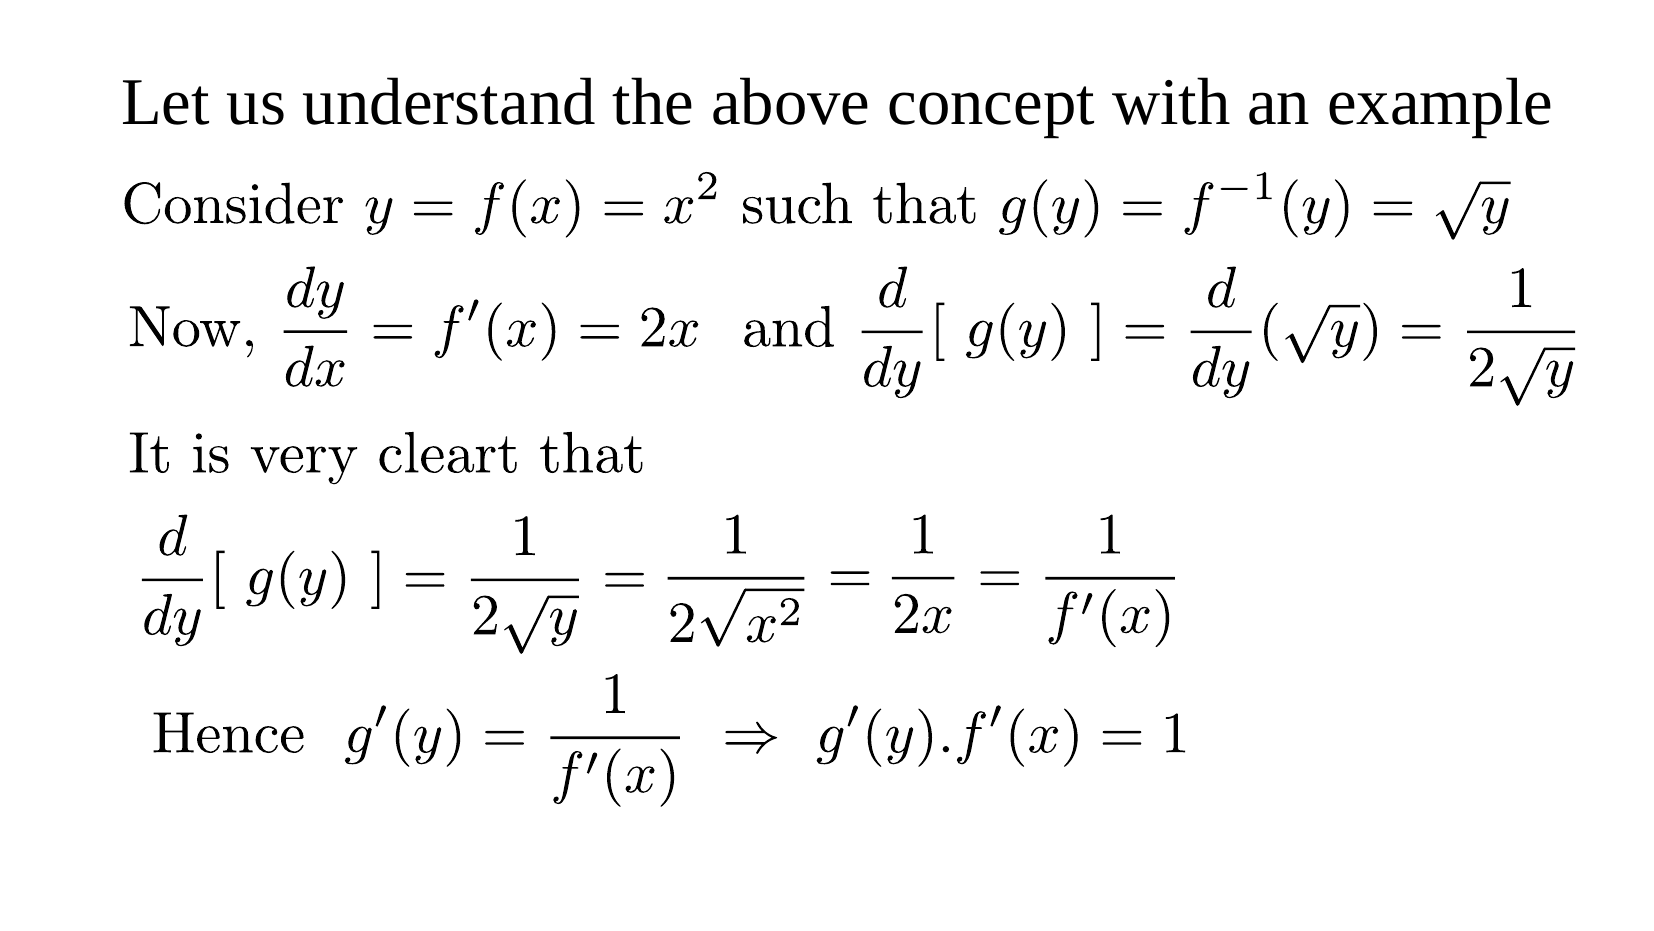

# Let us understand the above concept with an example